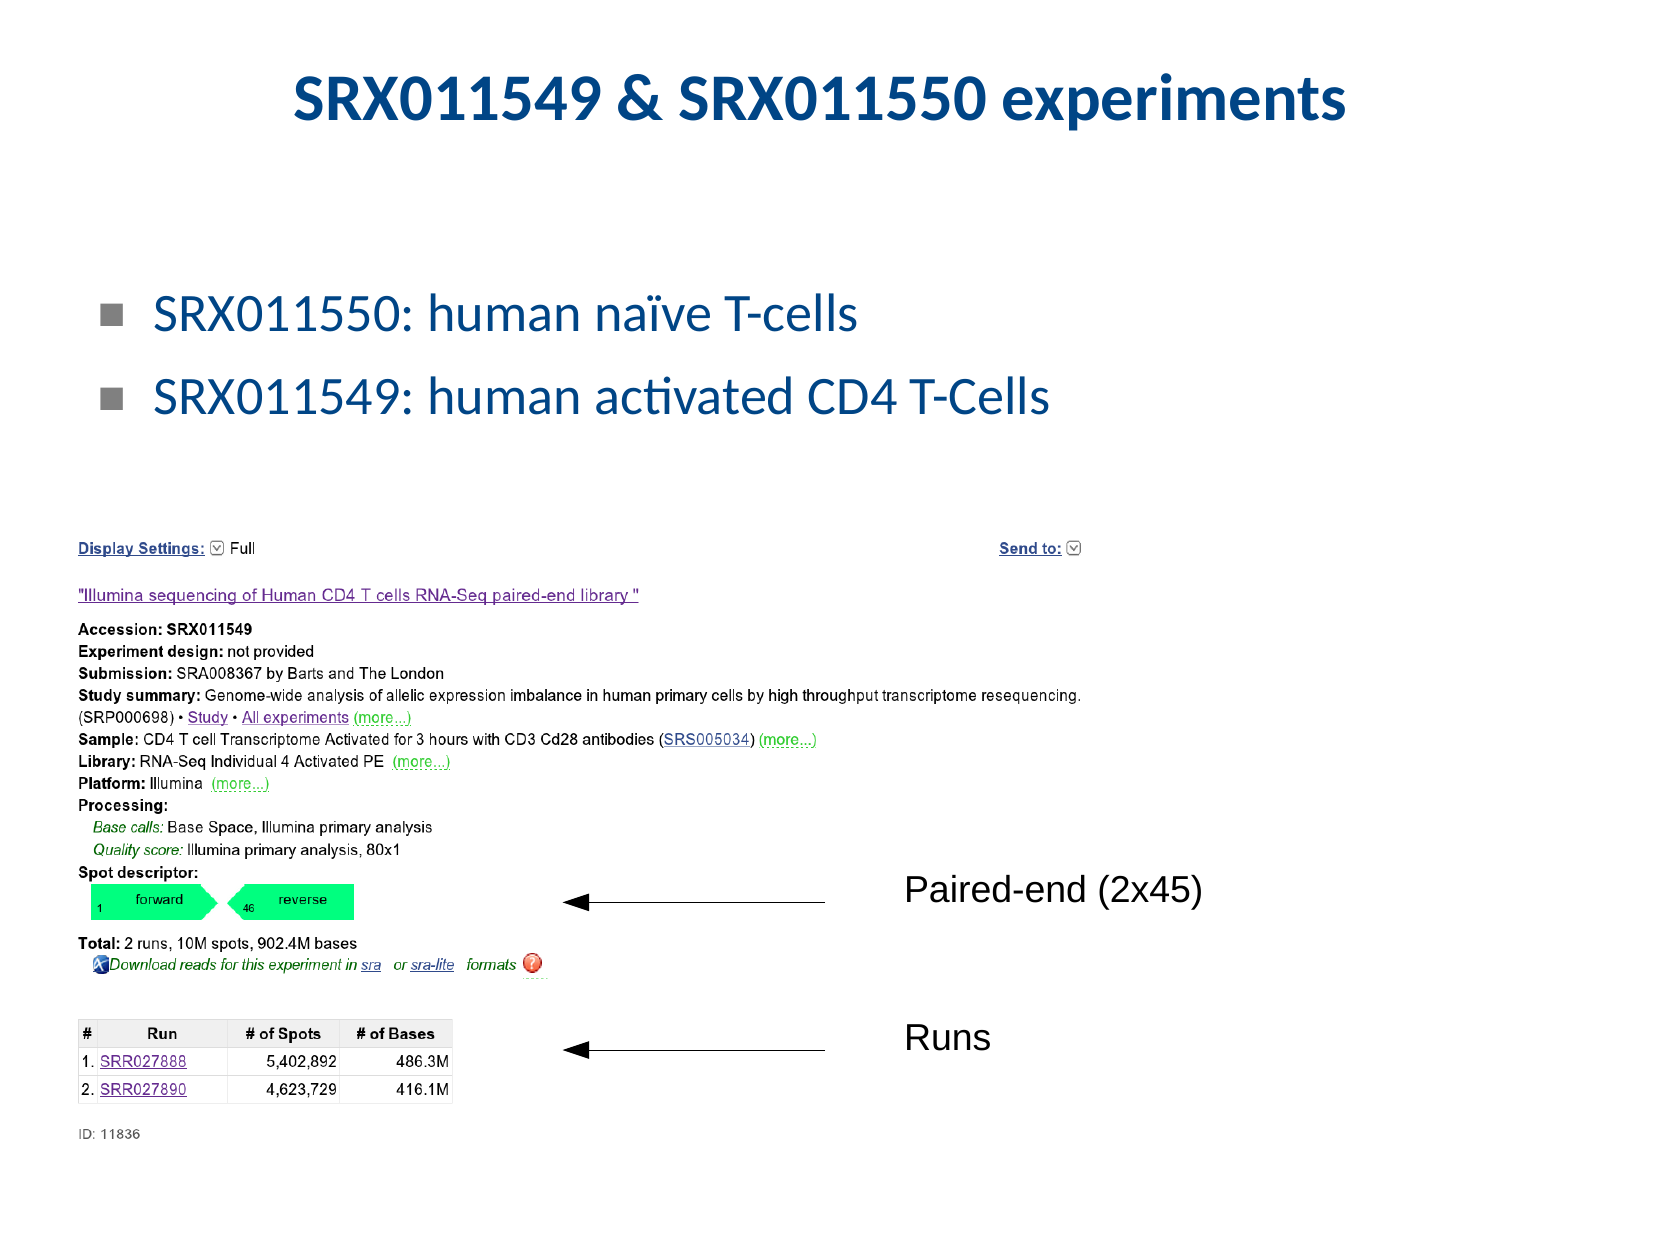

# SRX011549 & SRX011550 experiments
SRX011550: human naïve T-cells
SRX011549: human activated CD4 T-Cells
Paired-end (2x45)
Runs